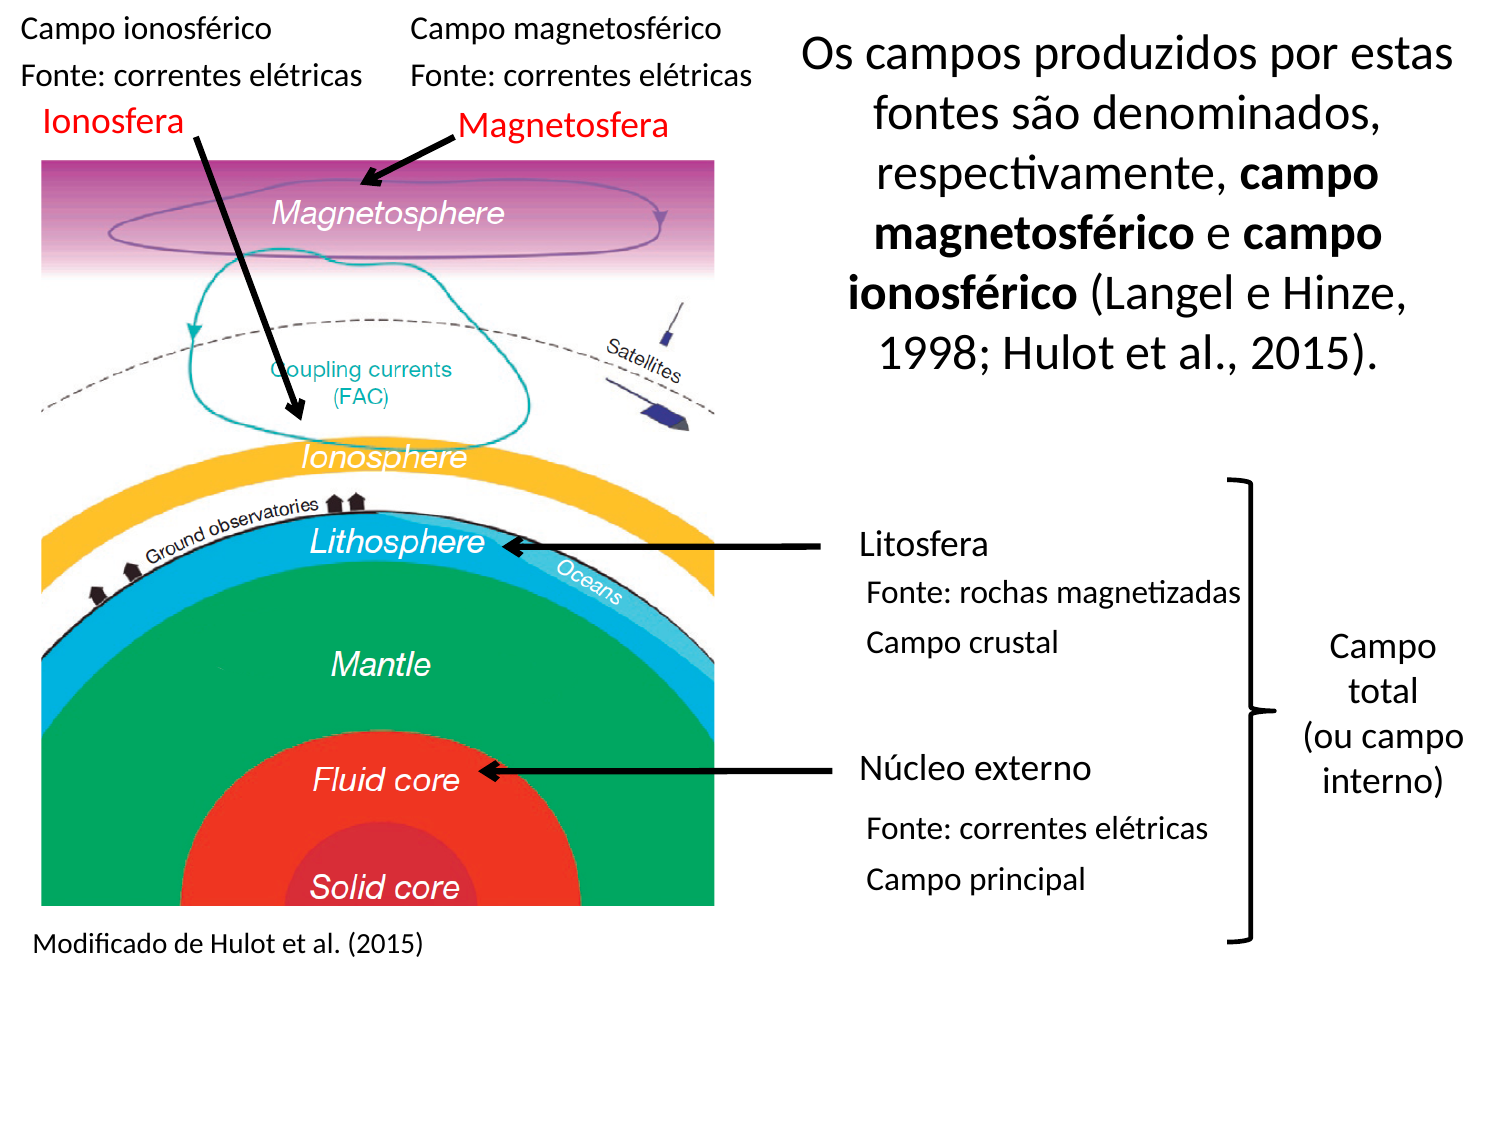

Campo magnetosférico
Campo ionosférico
Os campos produzidos por estas fontes são denominados, respectivamente, campo magnetosférico e campo ionosférico (Langel e Hinze, 1998; Hulot et al., 2015).
Fonte: correntes elétricas
Fonte: correntes elétricas
Ionosfera
Magnetosfera
Litosfera
Fonte: rochas magnetizadas
Campo crustal
Campo total
(ou campo interno)
Núcleo externo
Fonte: correntes elétricas
Campo principal
Modificado de Hulot et al. (2015)